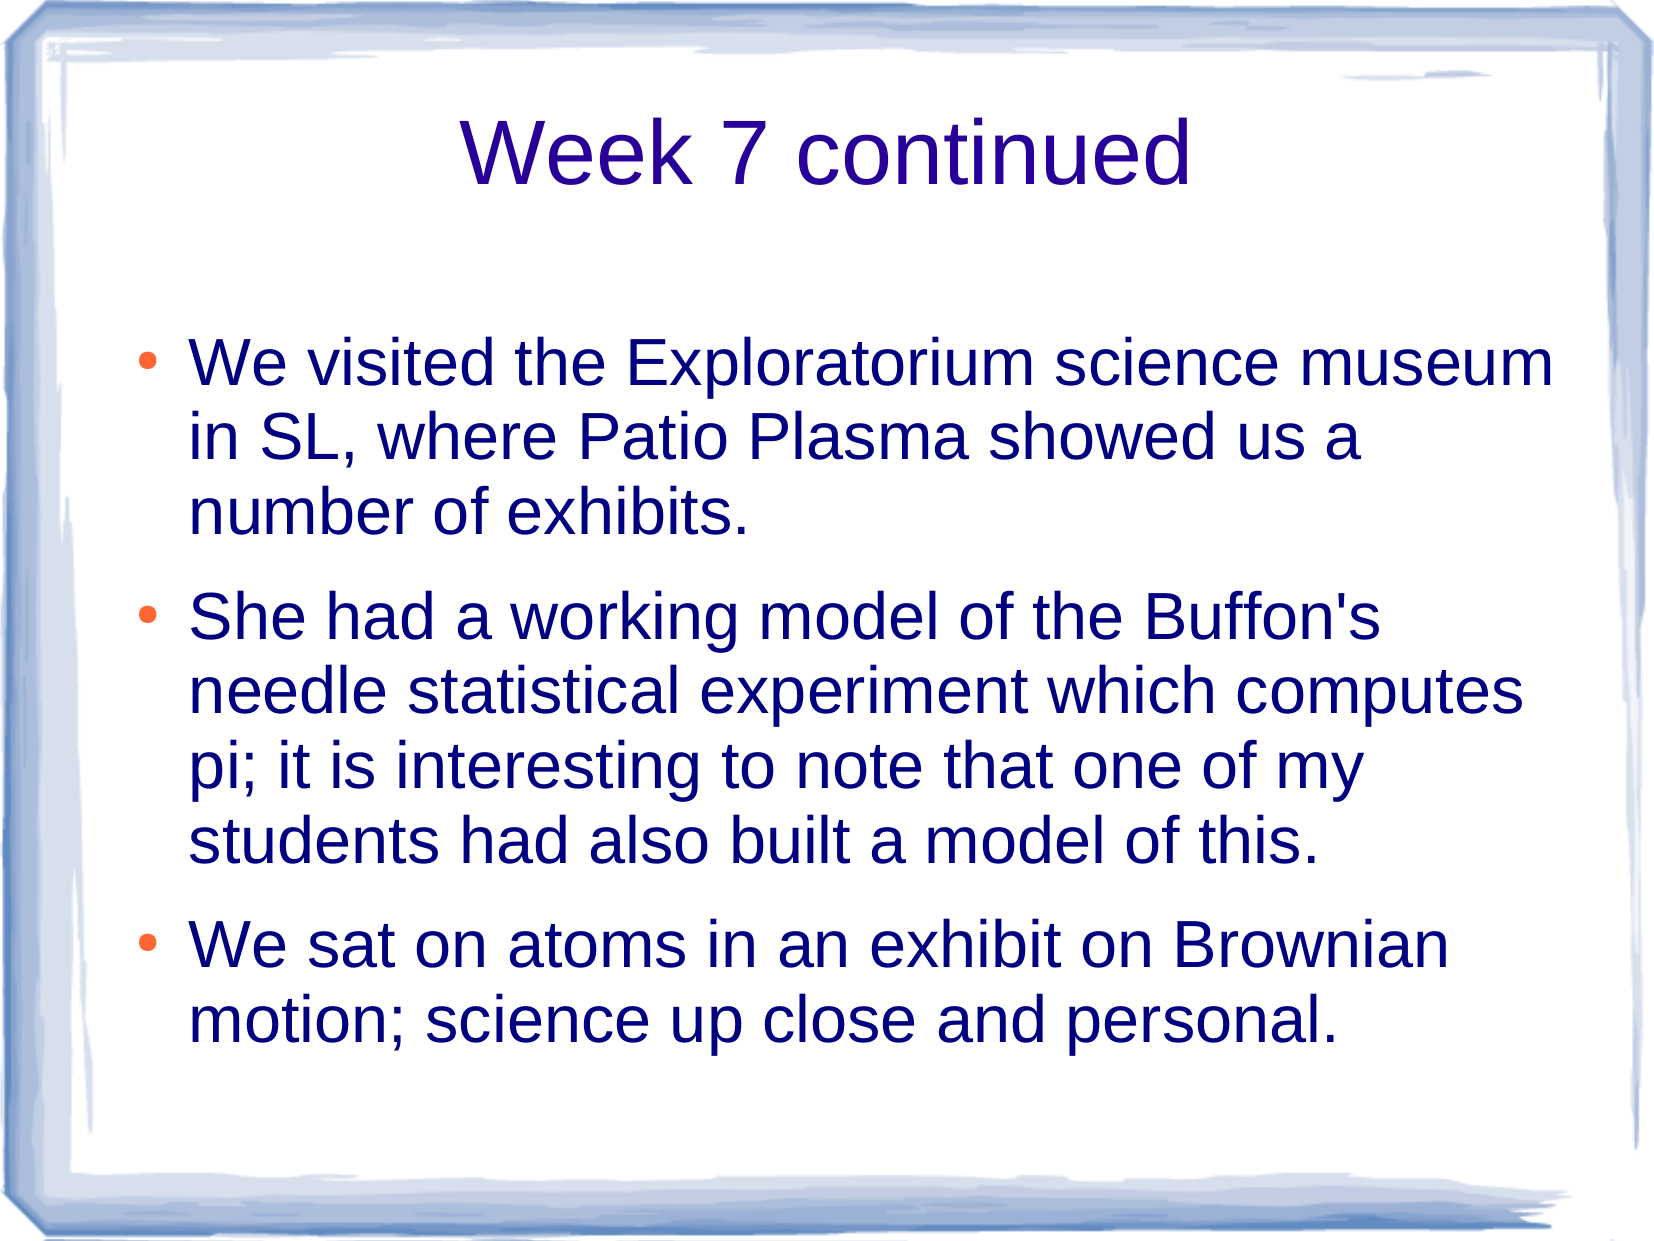

# Week 7 continued
We visited the Exploratorium science museum in SL, where Patio Plasma showed us a number of exhibits.
She had a working model of the Buffon's needle statistical experiment which computes pi; it is interesting to note that one of my students had also built a model of this.
We sat on atoms in an exhibit on Brownian motion; science up close and personal.